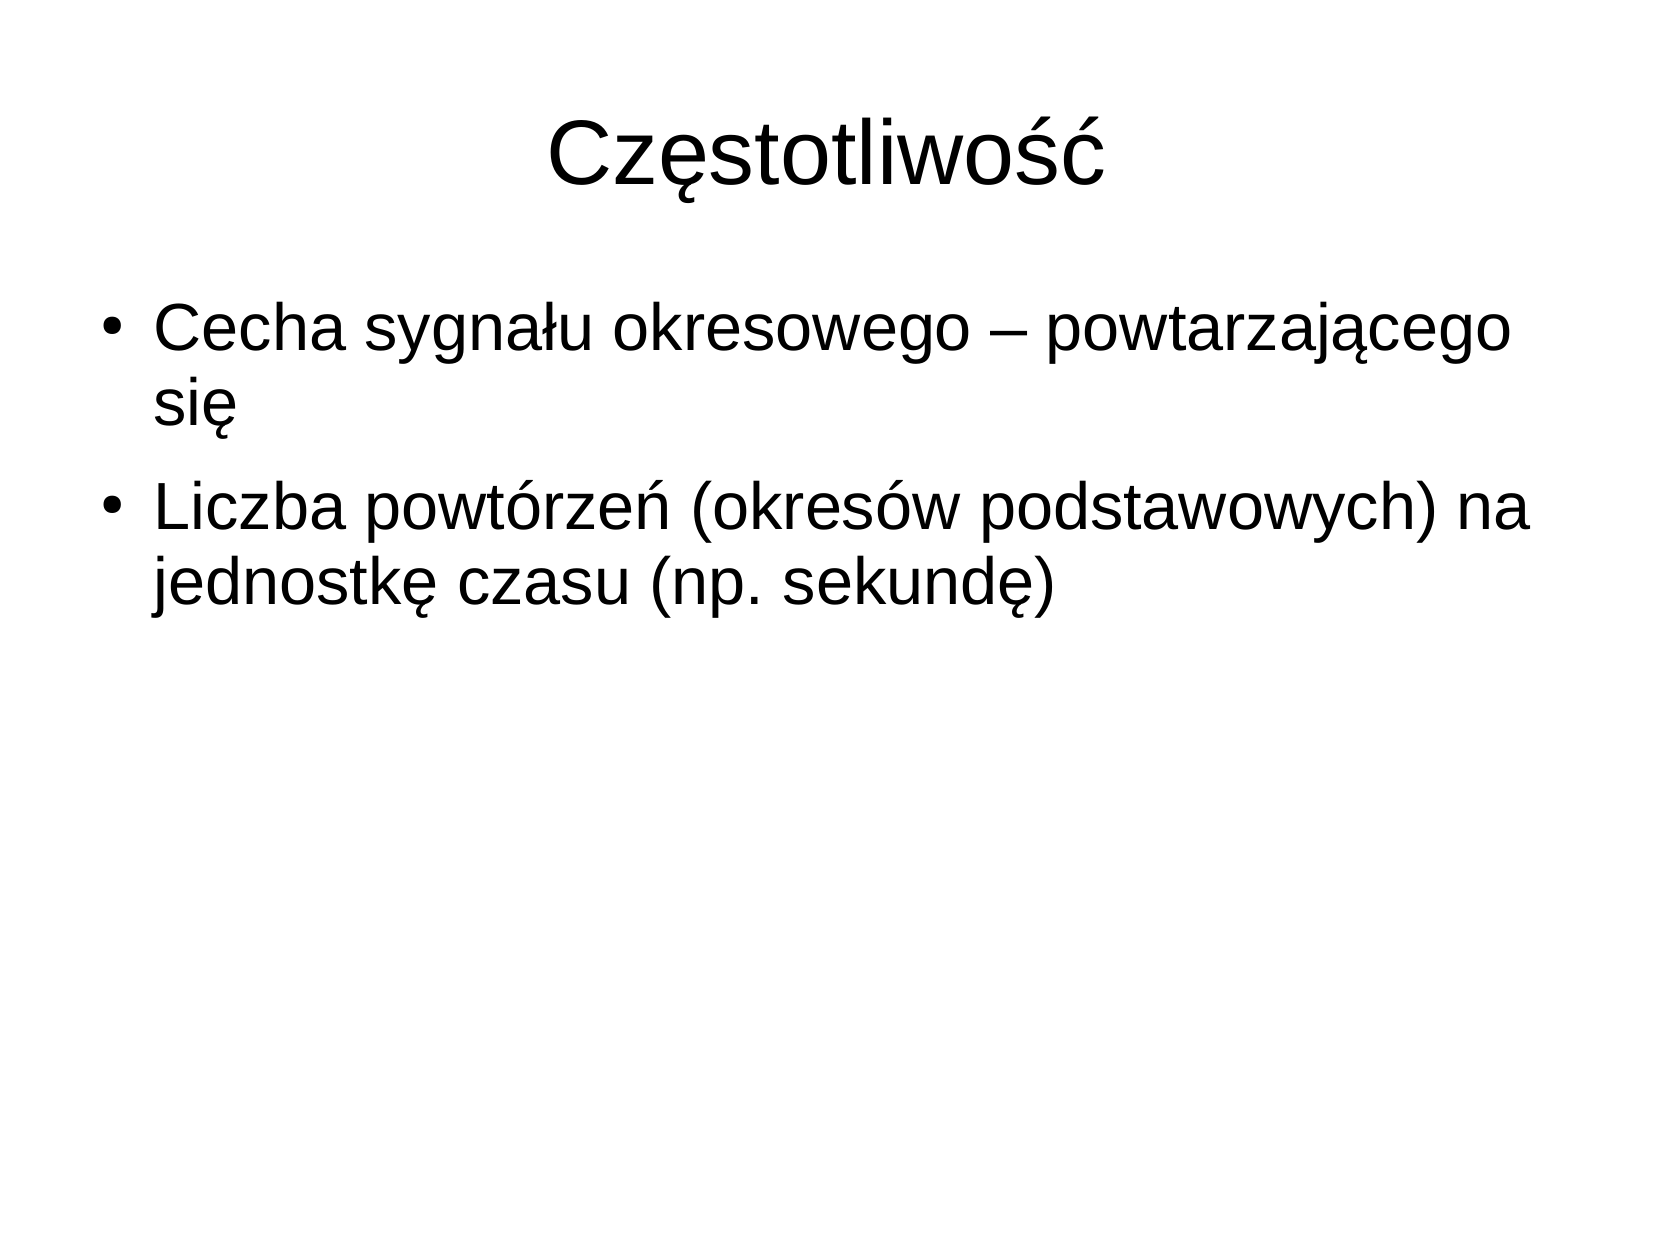

# Częstotliwość
Cecha sygnału okresowego – powtarzającego się
Liczba powtórzeń (okresów podstawowych) na jednostkę czasu (np. sekundę)